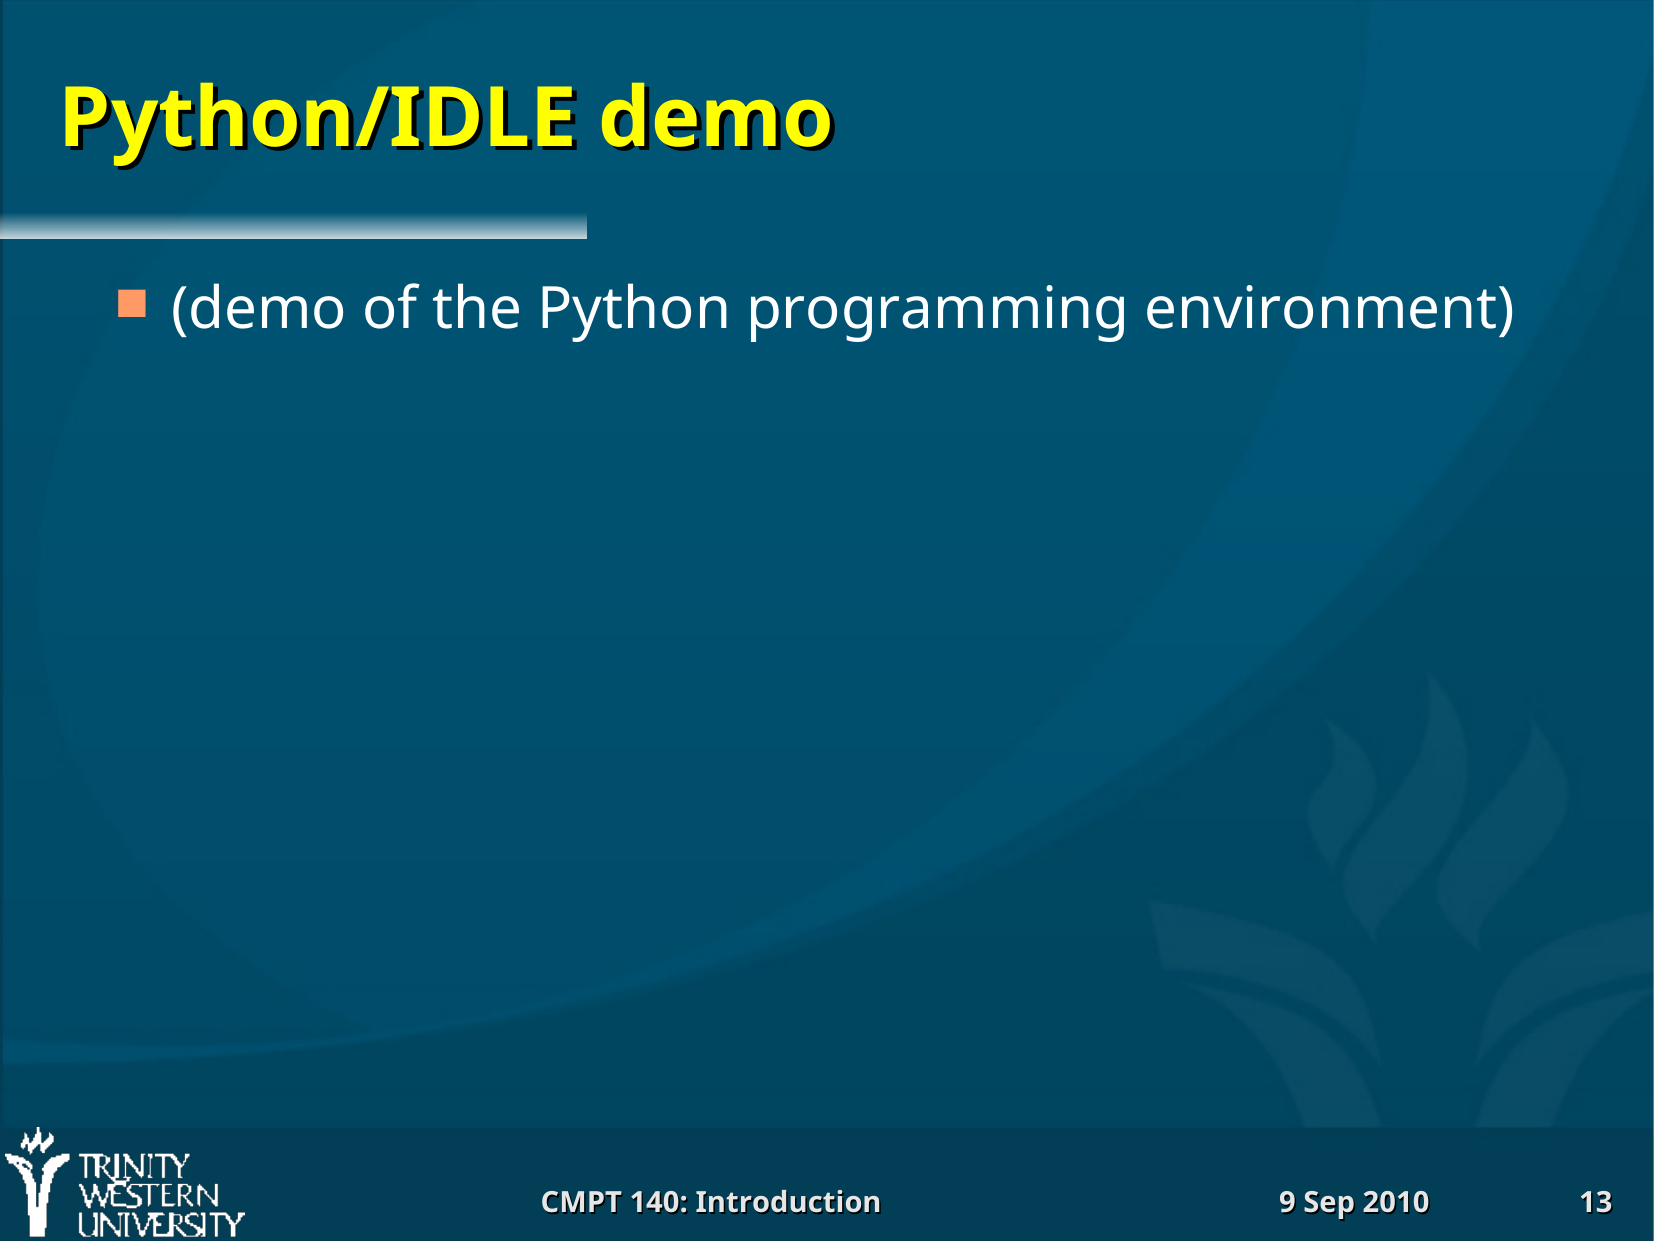

# Python/IDLE demo
(demo of the Python programming environment)
CMPT 140: Introduction
9 Sep 2010
13